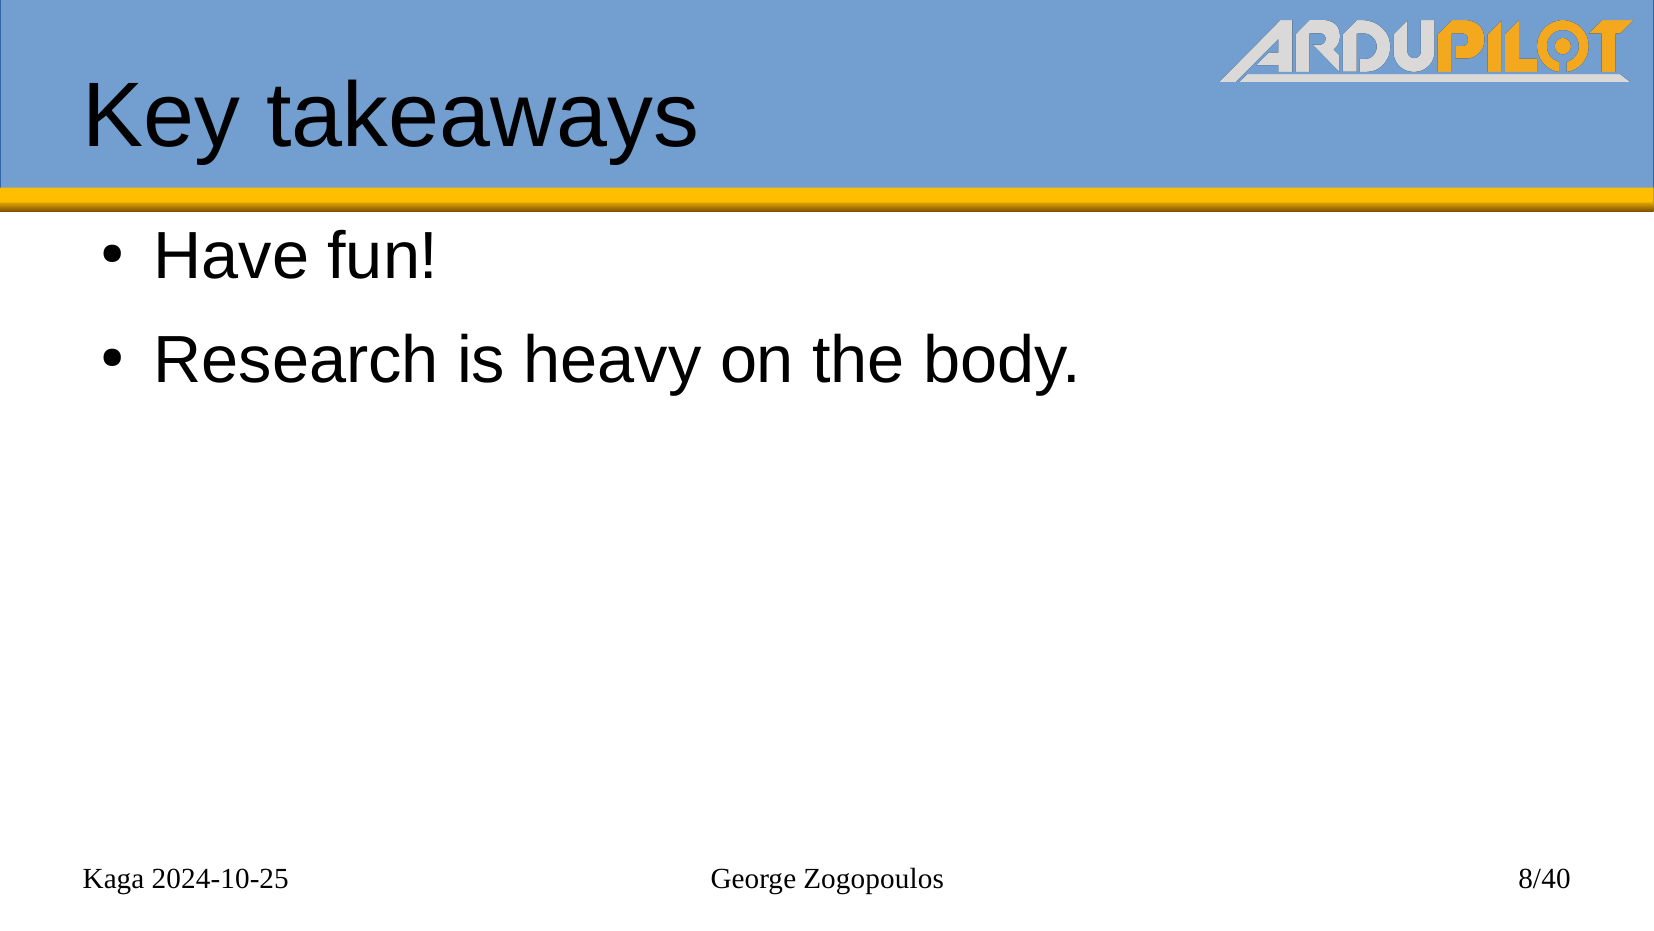

# Key takeaways
Have fun!
Research is heavy on the body.
Kaga 2024-10-25
George Zogopoulos
8